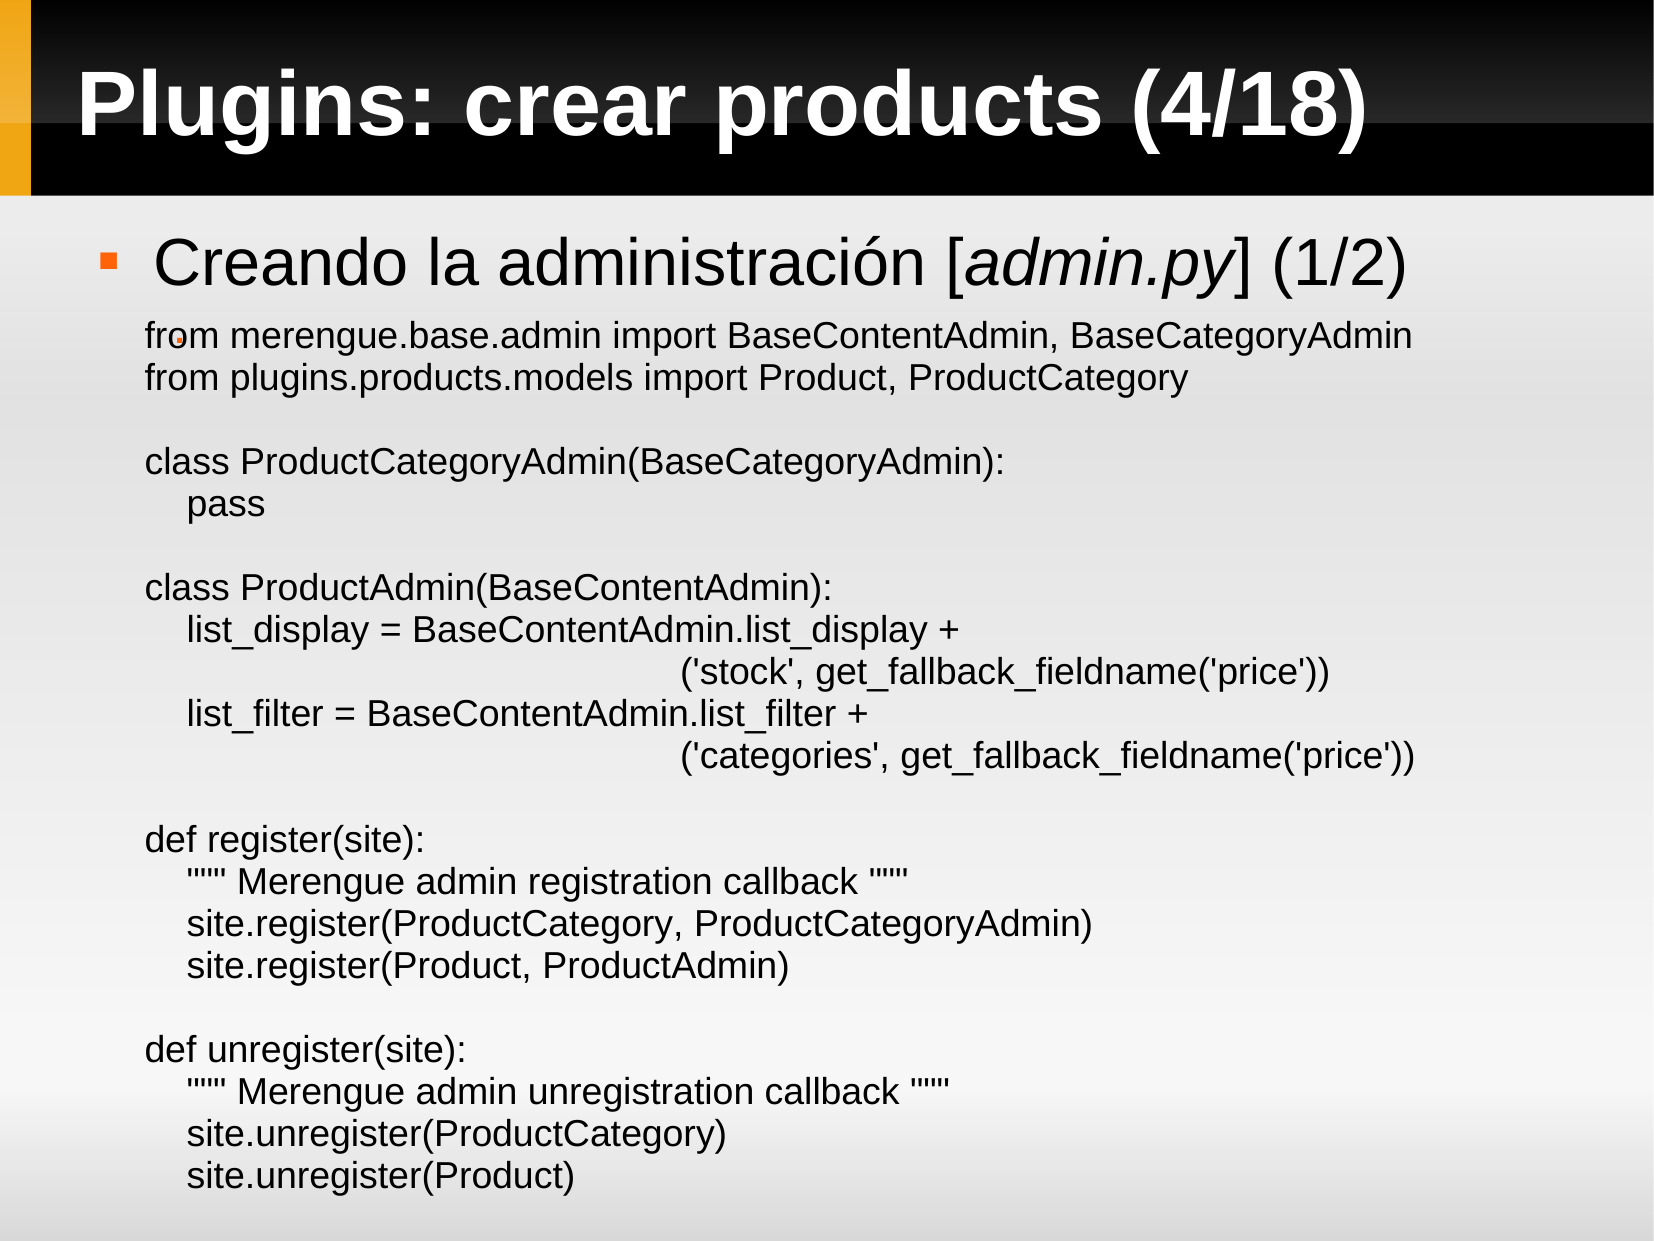

# Plugins: crear products (4/18)
Creando la administración [admin.py] (1/2)
from merengue.base.admin import BaseContentAdmin, BaseCategoryAdmin
from plugins.products.models import Product, ProductCategory
class ProductCategoryAdmin(BaseCategoryAdmin):
 pass
class ProductAdmin(BaseContentAdmin):
 list_display = BaseContentAdmin.list_display +
 ('stock', get_fallback_fieldname('price'))
 list_filter = BaseContentAdmin.list_filter +
 ('categories', get_fallback_fieldname('price'))
def register(site):
 """ Merengue admin registration callback """
 site.register(ProductCategory, ProductCategoryAdmin)
 site.register(Product, ProductAdmin)
def unregister(site):
 """ Merengue admin unregistration callback """
 site.unregister(ProductCategory)
 site.unregister(Product)